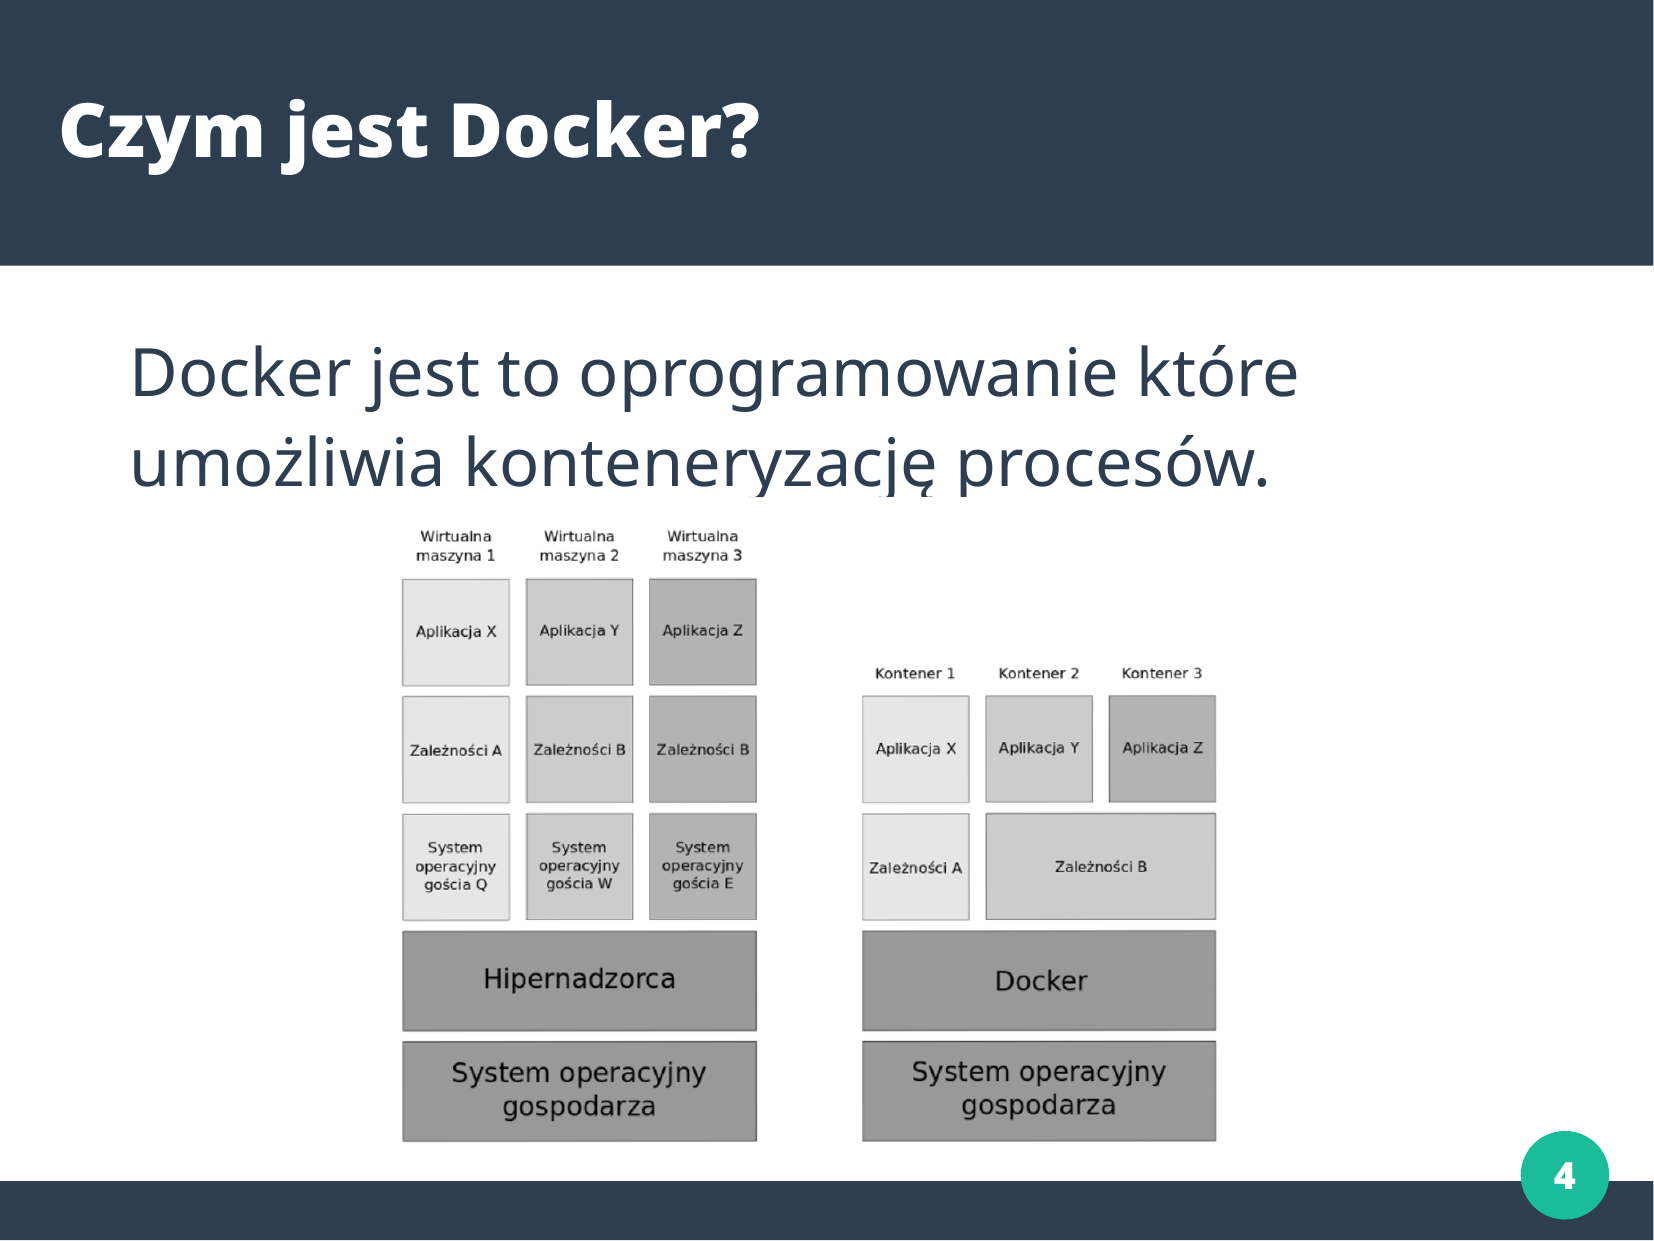

# Czym jest Docker?
Docker jest to oprogramowanie które umożliwia konteneryzację procesów.
4